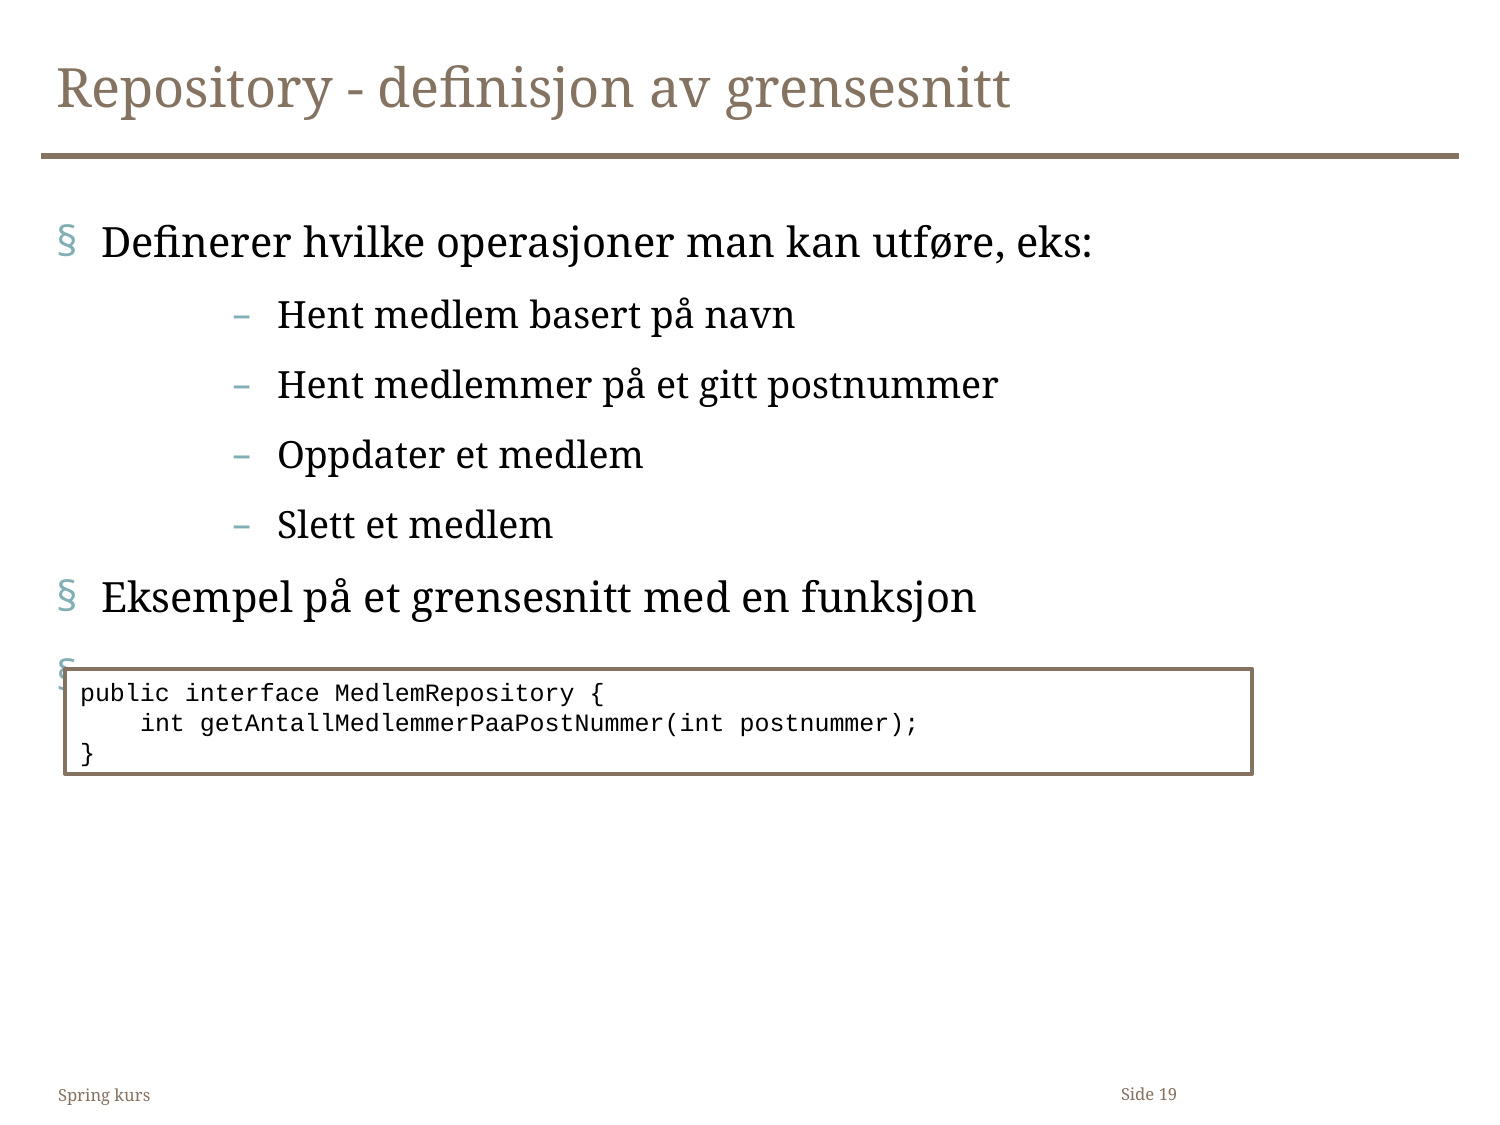

# Repository - definisjon av grensesnitt
Definerer hvilke operasjoner man kan utføre, eks:
Hent medlem basert på navn
Hent medlemmer på et gitt postnummer
Oppdater et medlem
Slett et medlem
Eksempel på et grensesnitt med en funksjon
public interface MedlemRepository {
 int getAntallMedlemmerPaaPostNummer(int postnummer);
}
Spring kurs
Side